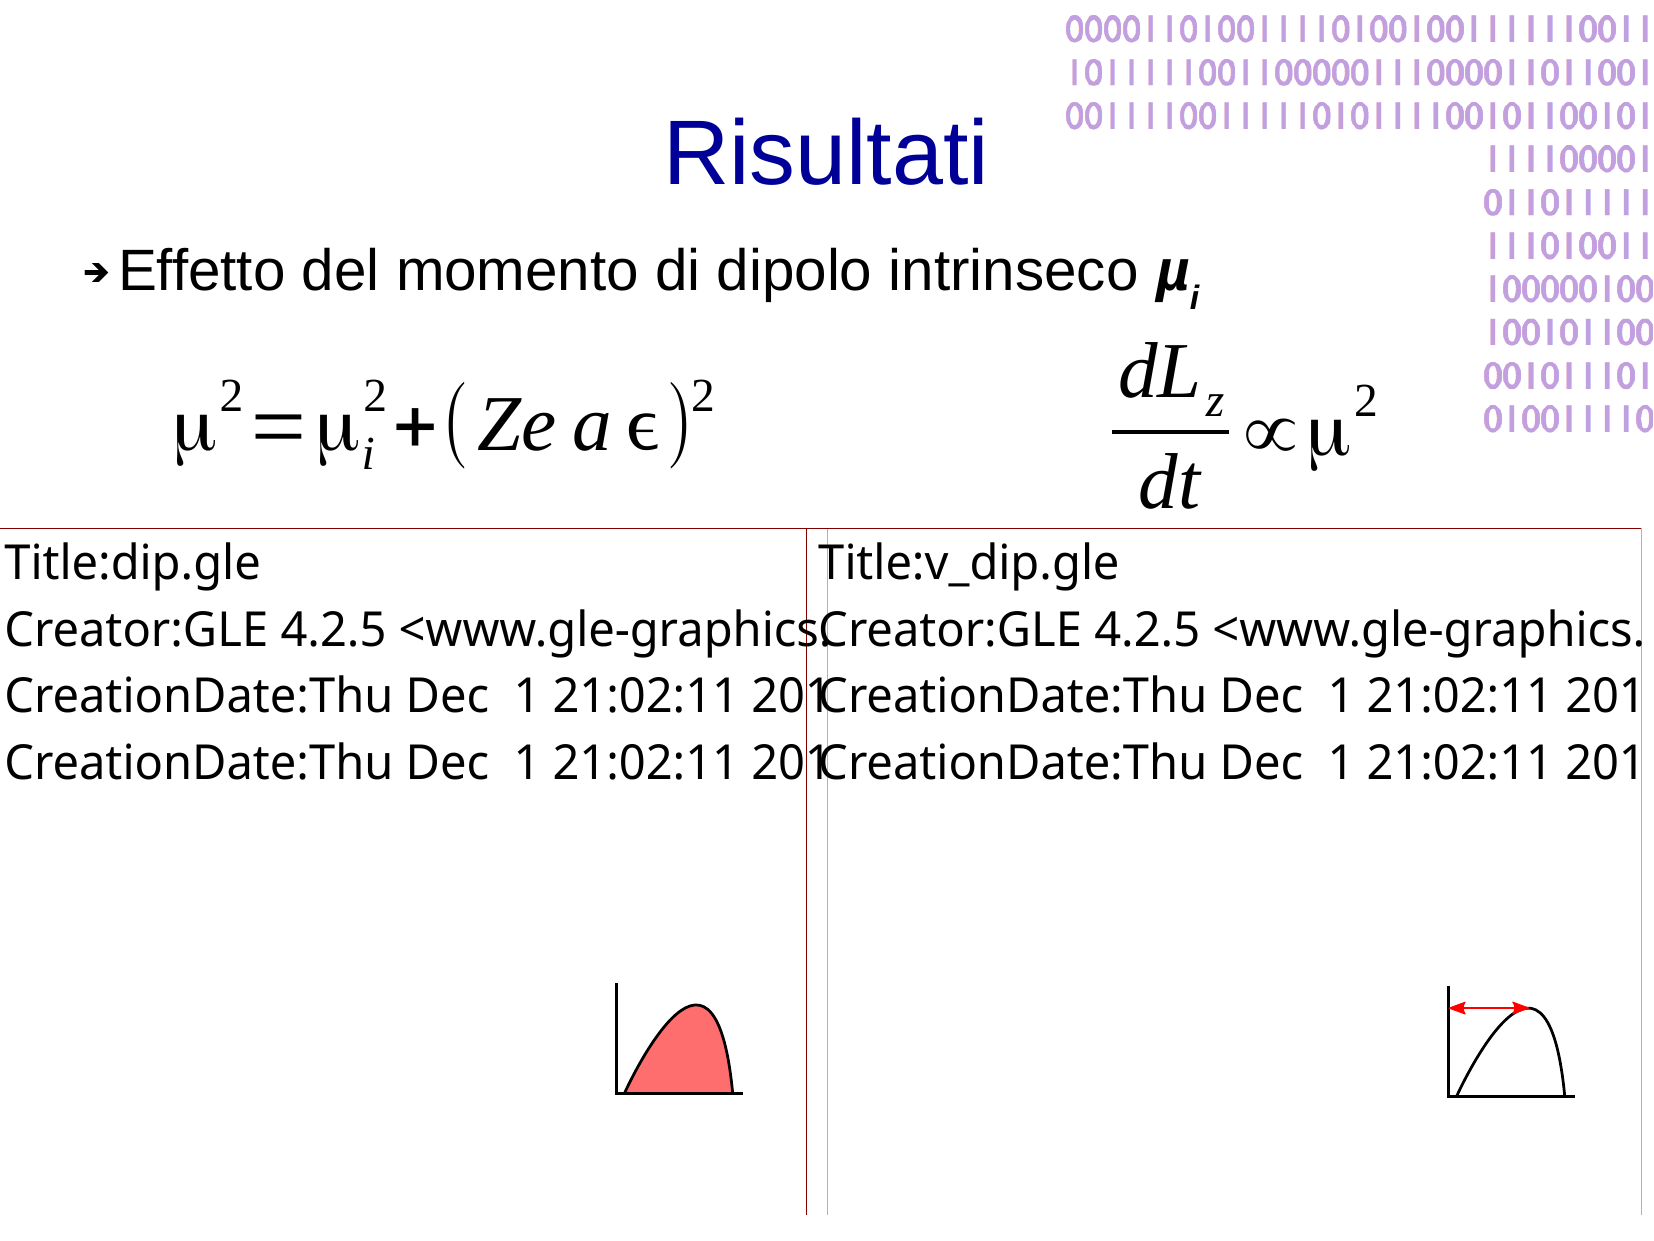

# Risultati
Effetto del momento di dipolo intrinseco µi